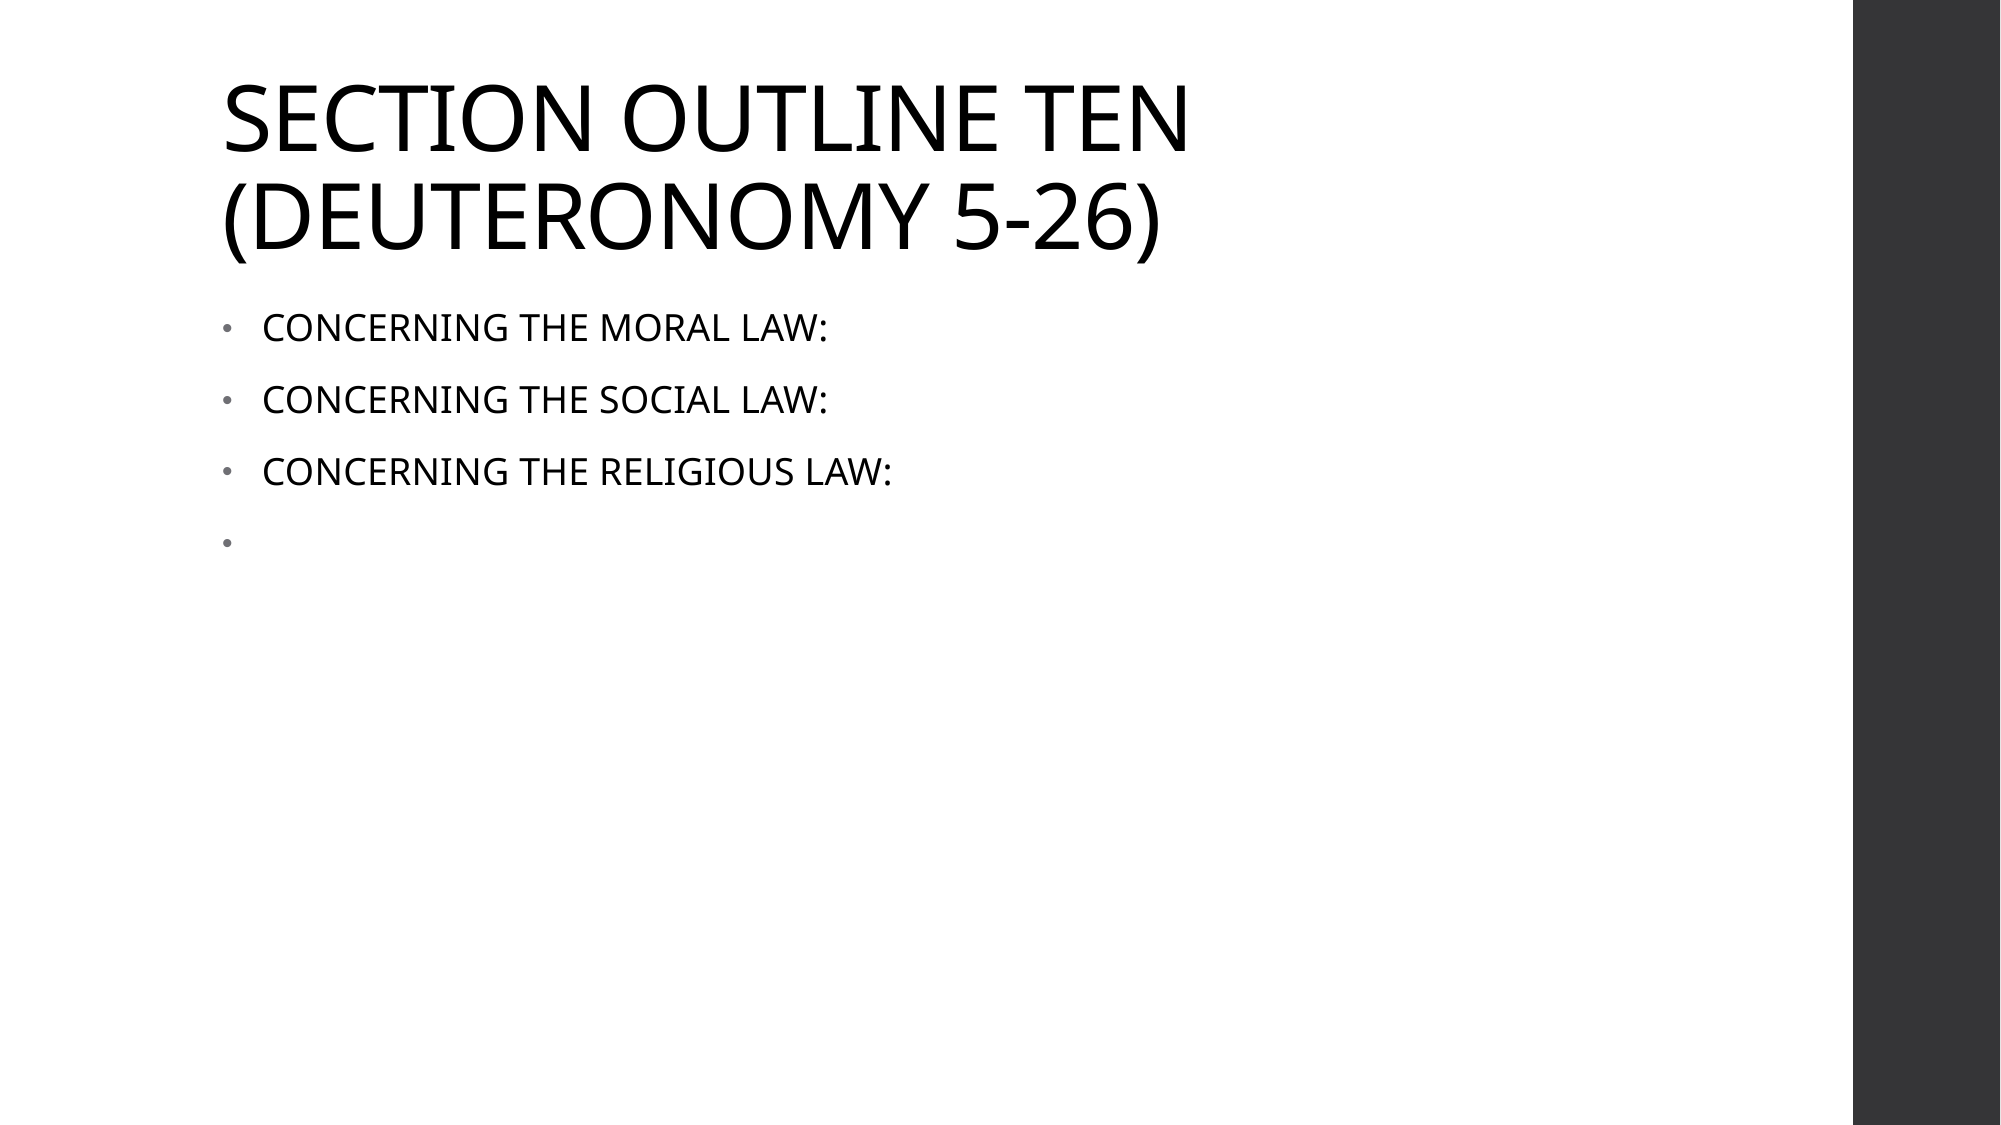

# SECTION OUTLINE TEN (DEUTERONOMY 5-26)
 CONCERNING THE MORAL LAW:
 CONCERNING THE SOCIAL LAW:
 CONCERNING THE RELIGIOUS LAW: